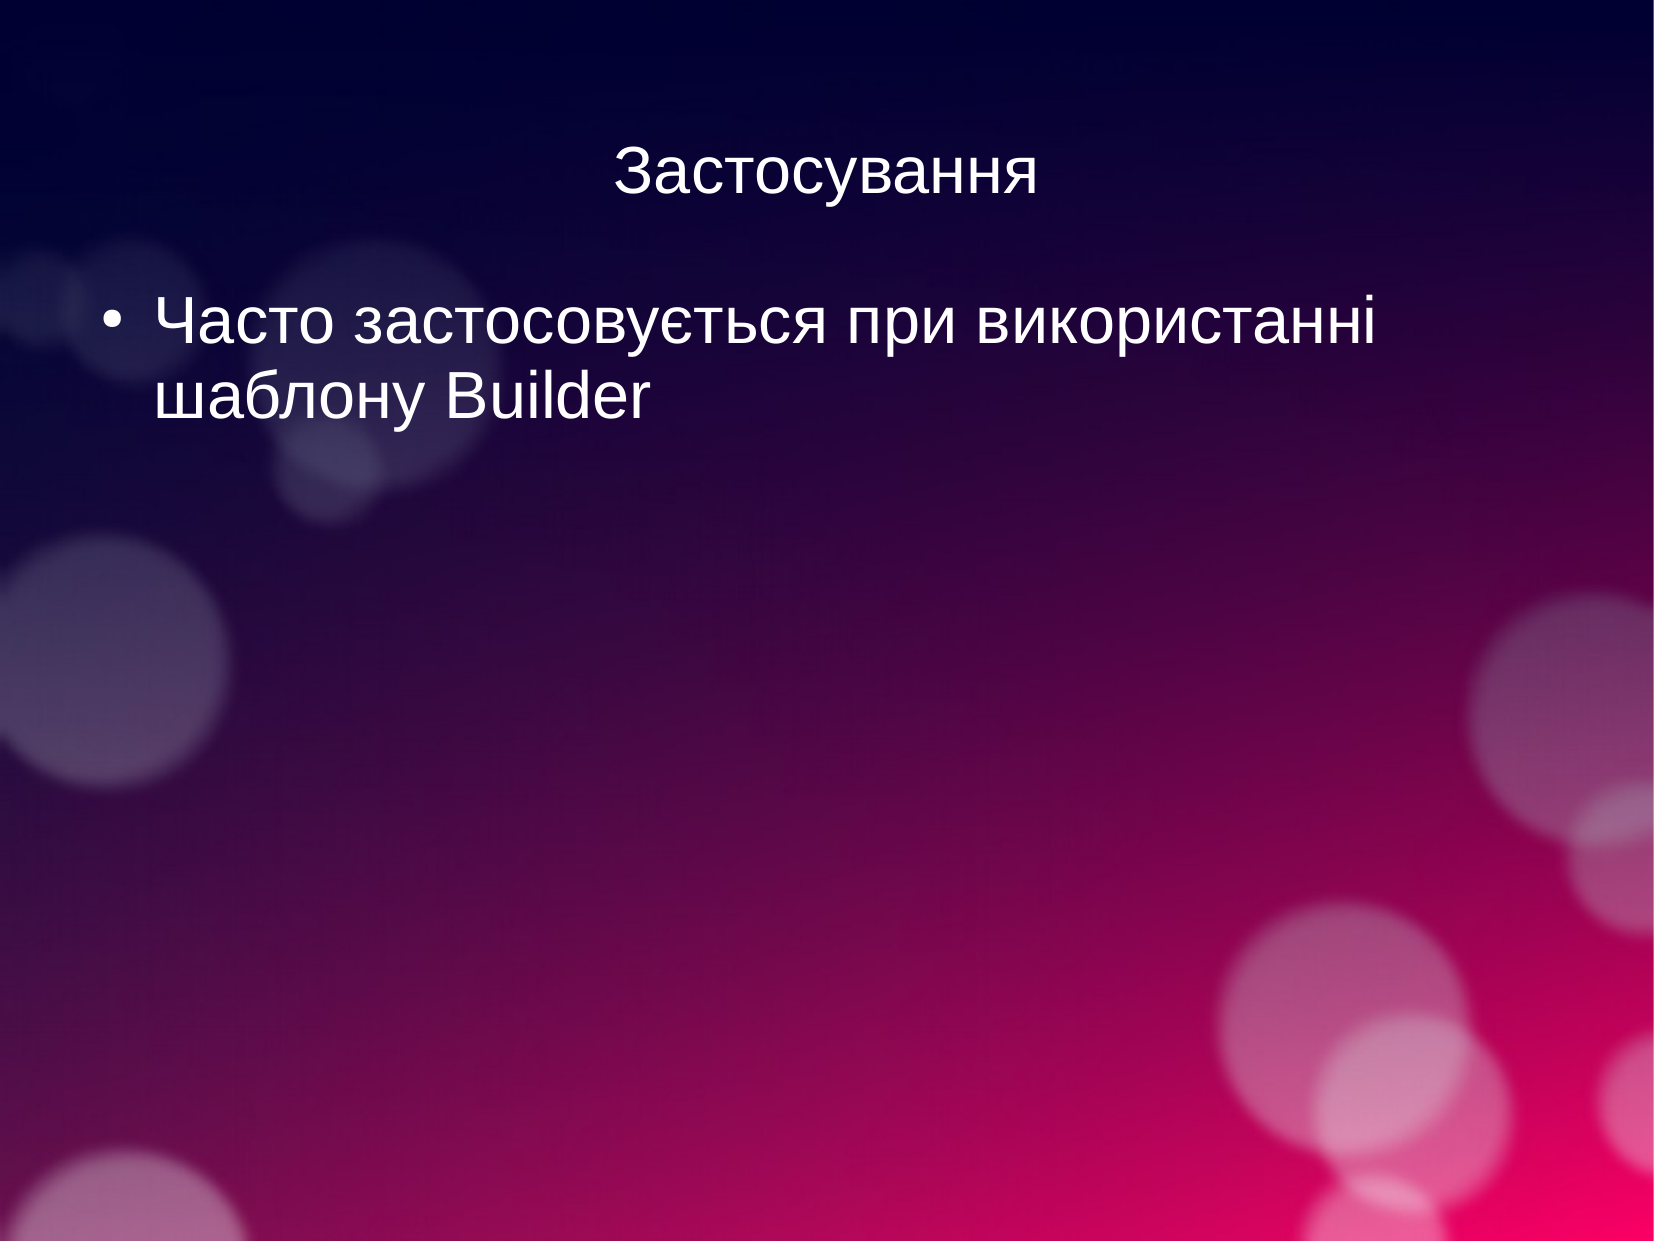

# Застосування
Часто застосовується при використанні шаблону Builder